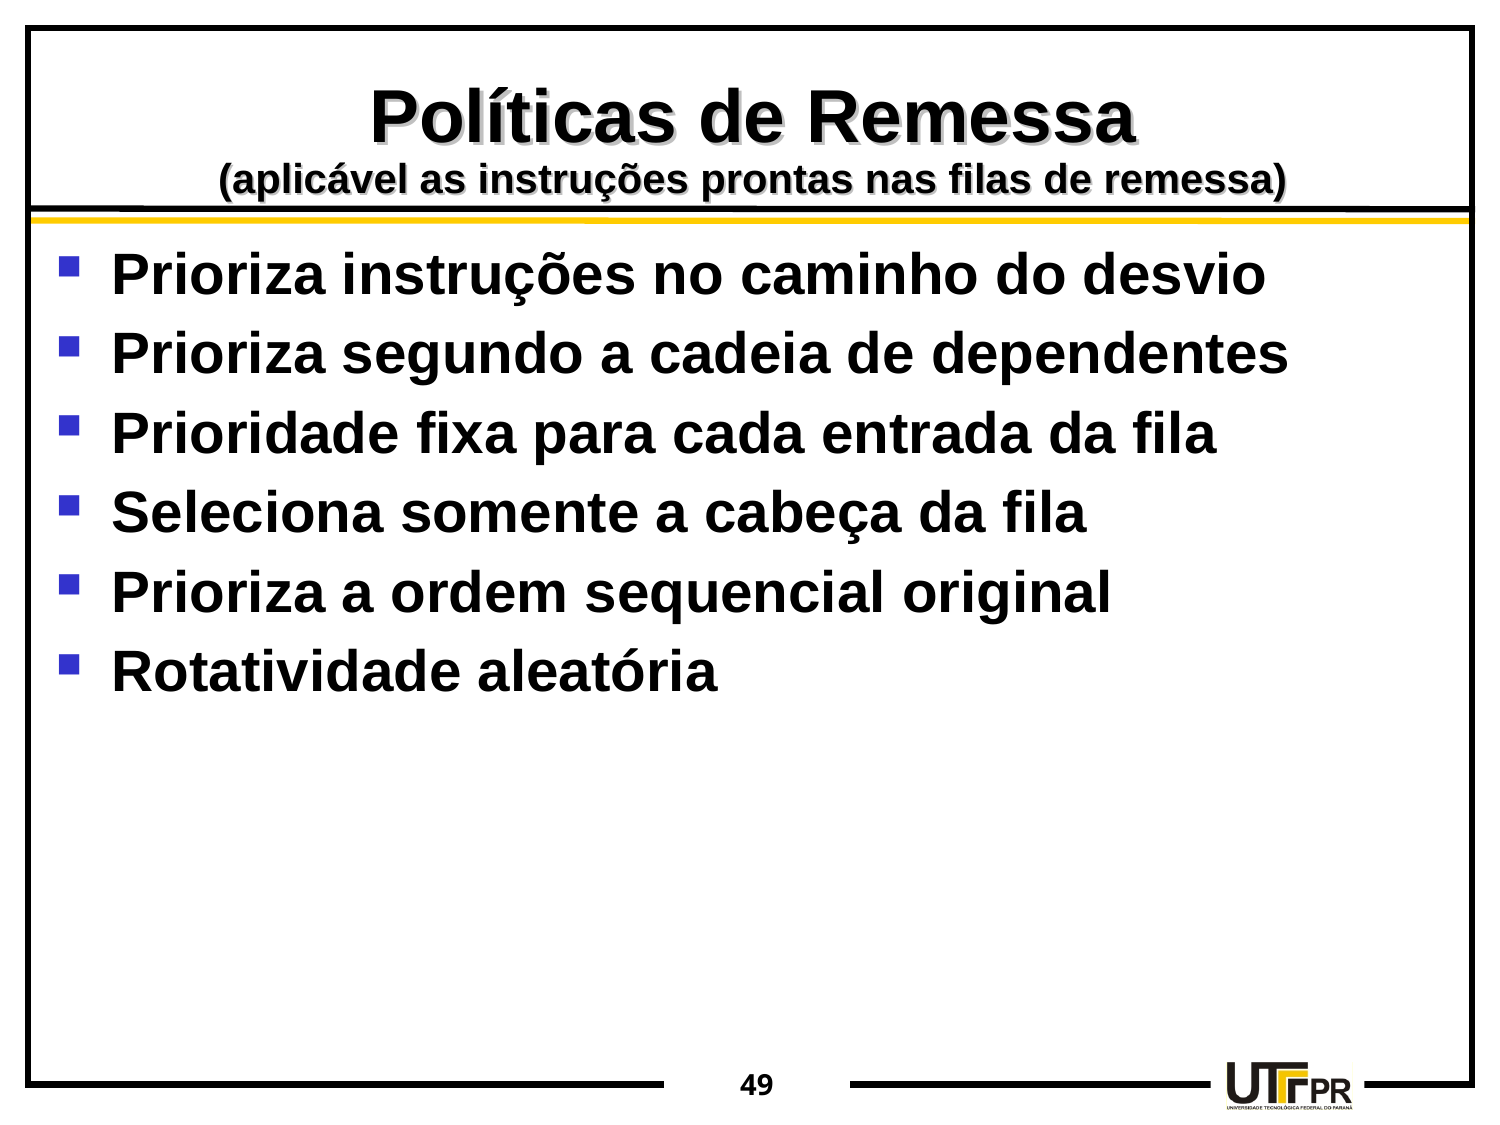

Políticas de Remessa
(aplicável as instruções prontas nas filas de remessa)
# Prioriza instruções no caminho do desvio
Prioriza segundo a cadeia de dependentes
Prioridade fixa para cada entrada da fila
Seleciona somente a cabeça da fila
Prioriza a ordem sequencial original
Rotatividade aleatória